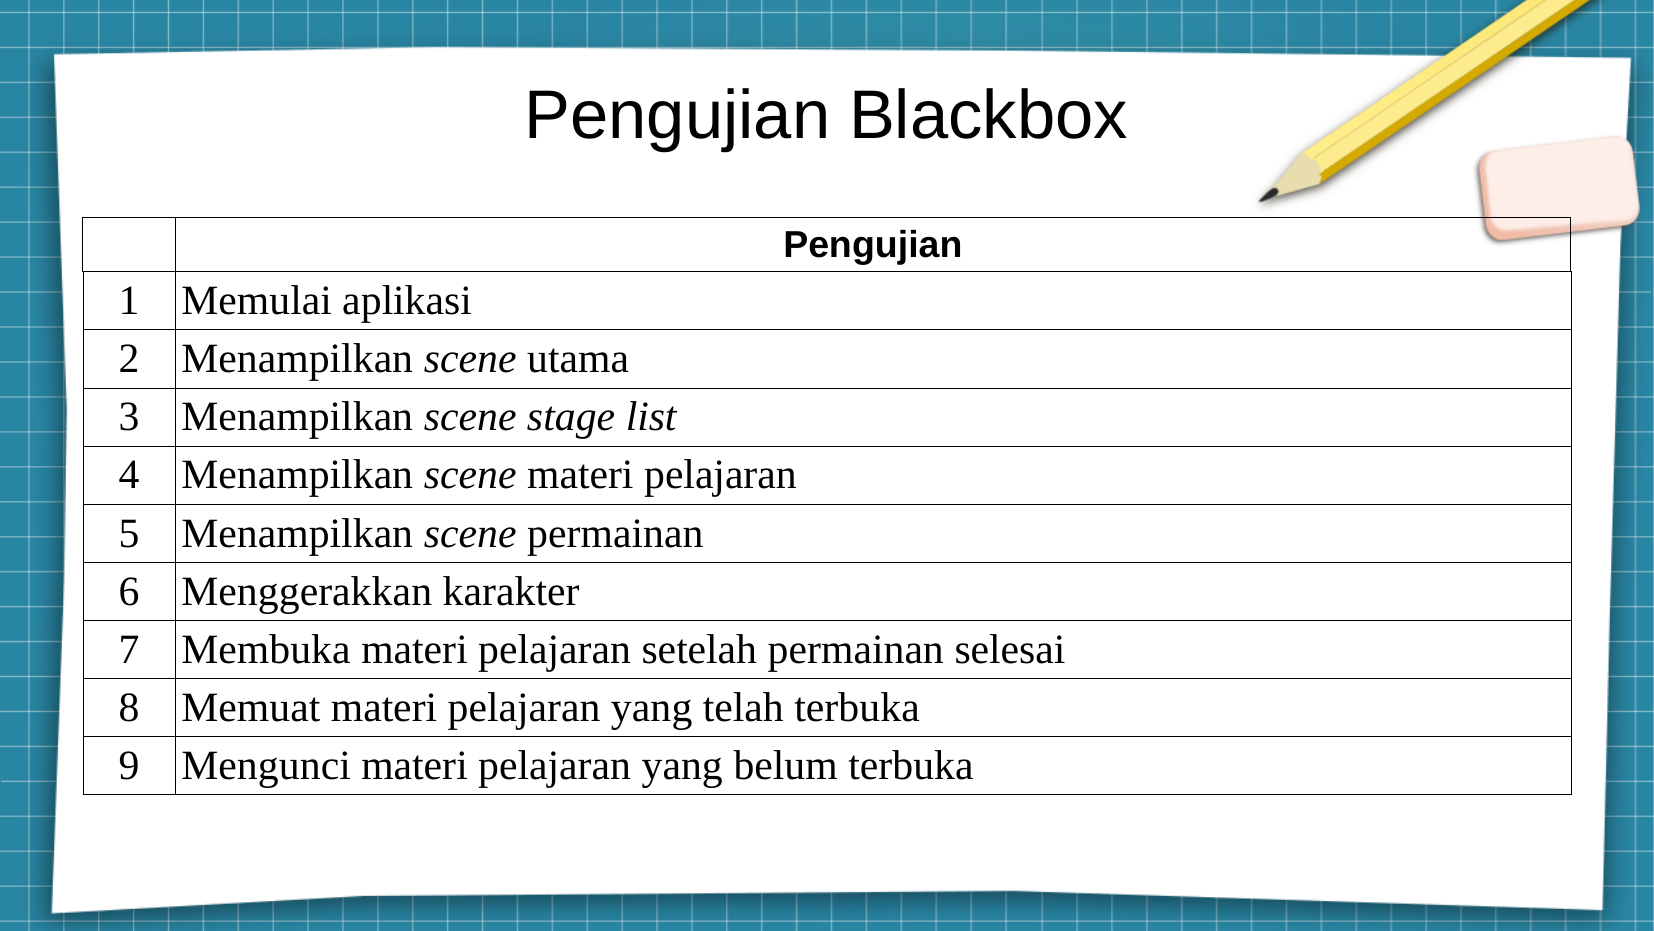

# Pengujian Blackbox
| No | Pengujian |
| --- | --- |
| 1 | Memulai aplikasi |
| 2 | Menampilkan scene utama |
| 3 | Menampilkan scene stage list |
| 4 | Menampilkan scene materi pelajaran |
| 5 | Menampilkan scene permainan |
| 6 | Menggerakkan karakter |
| 7 | Membuka materi pelajaran setelah permainan selesai |
| 8 | Memuat materi pelajaran yang telah terbuka |
| 9 | Mengunci materi pelajaran yang belum terbuka |